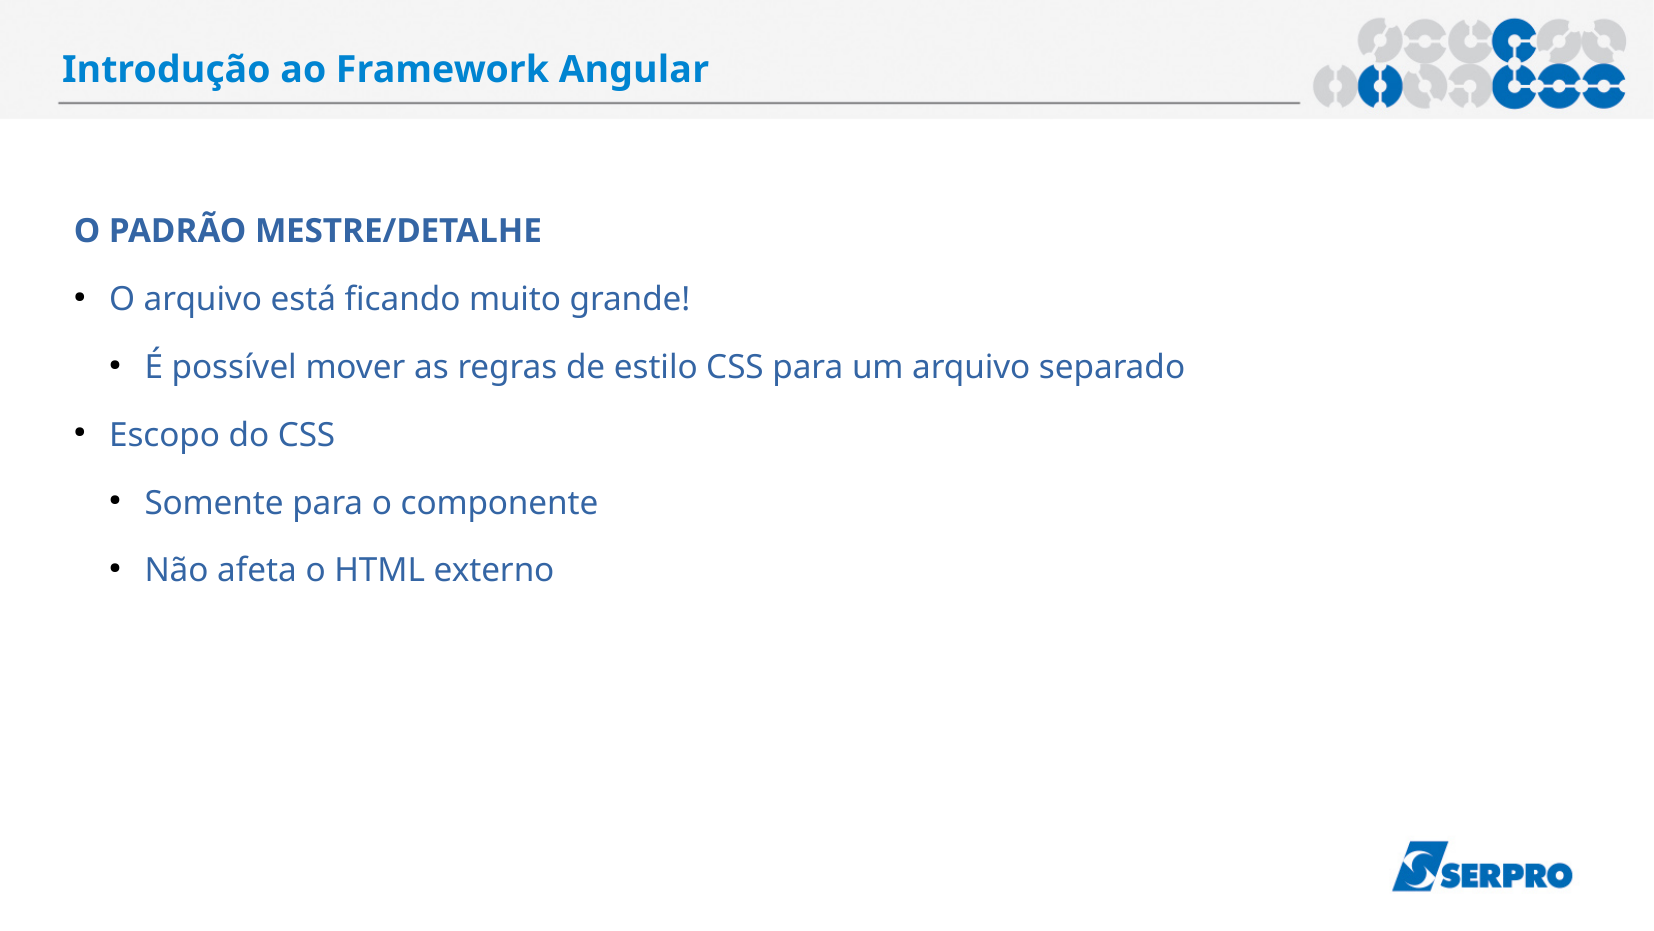

Introdução ao Framework Angular
O PADRÃO MESTRE/DETALHE
O arquivo está ficando muito grande!
É possível mover as regras de estilo CSS para um arquivo separado
Escopo do CSS
Somente para o componente
Não afeta o HTML externo